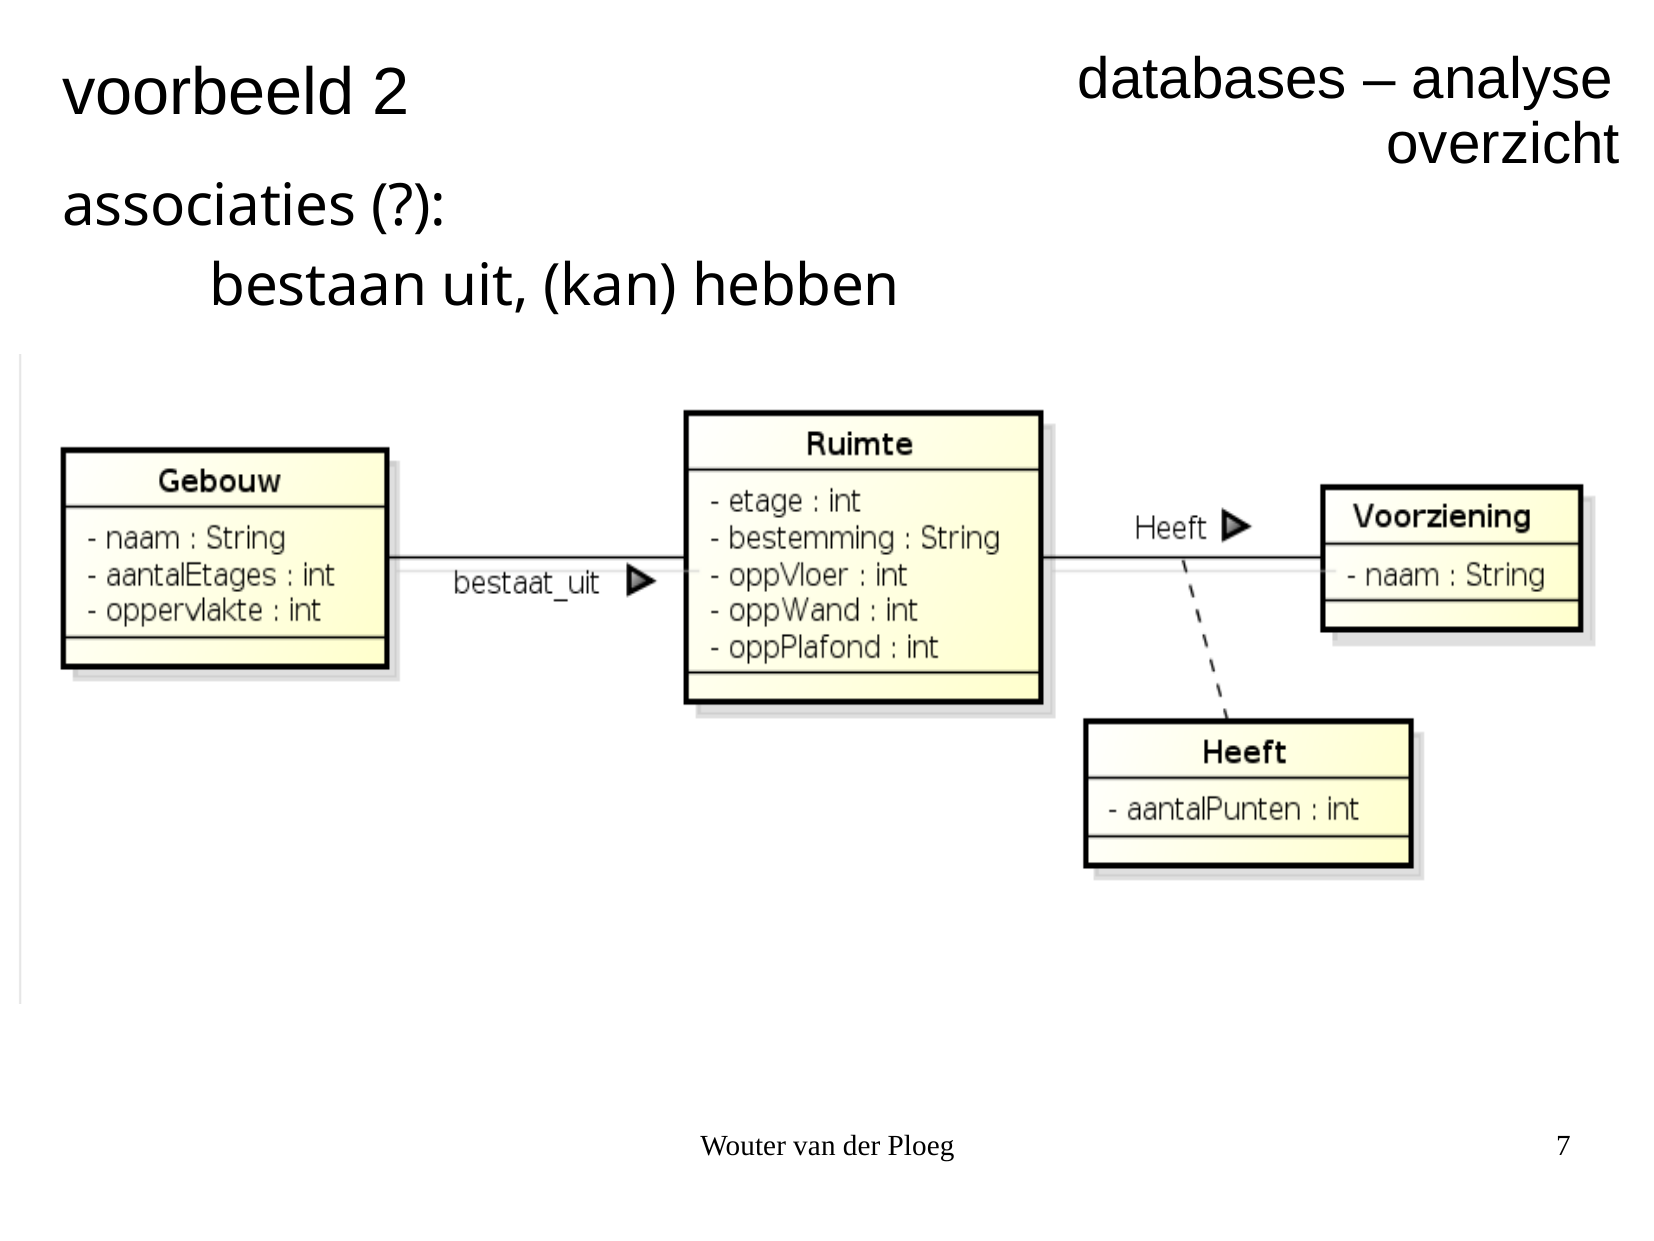

databases – analyse
 overzicht
voorbeeld 2
associaties (?):
		bestaan uit, (kan) hebben
Wouter van der Ploeg
7